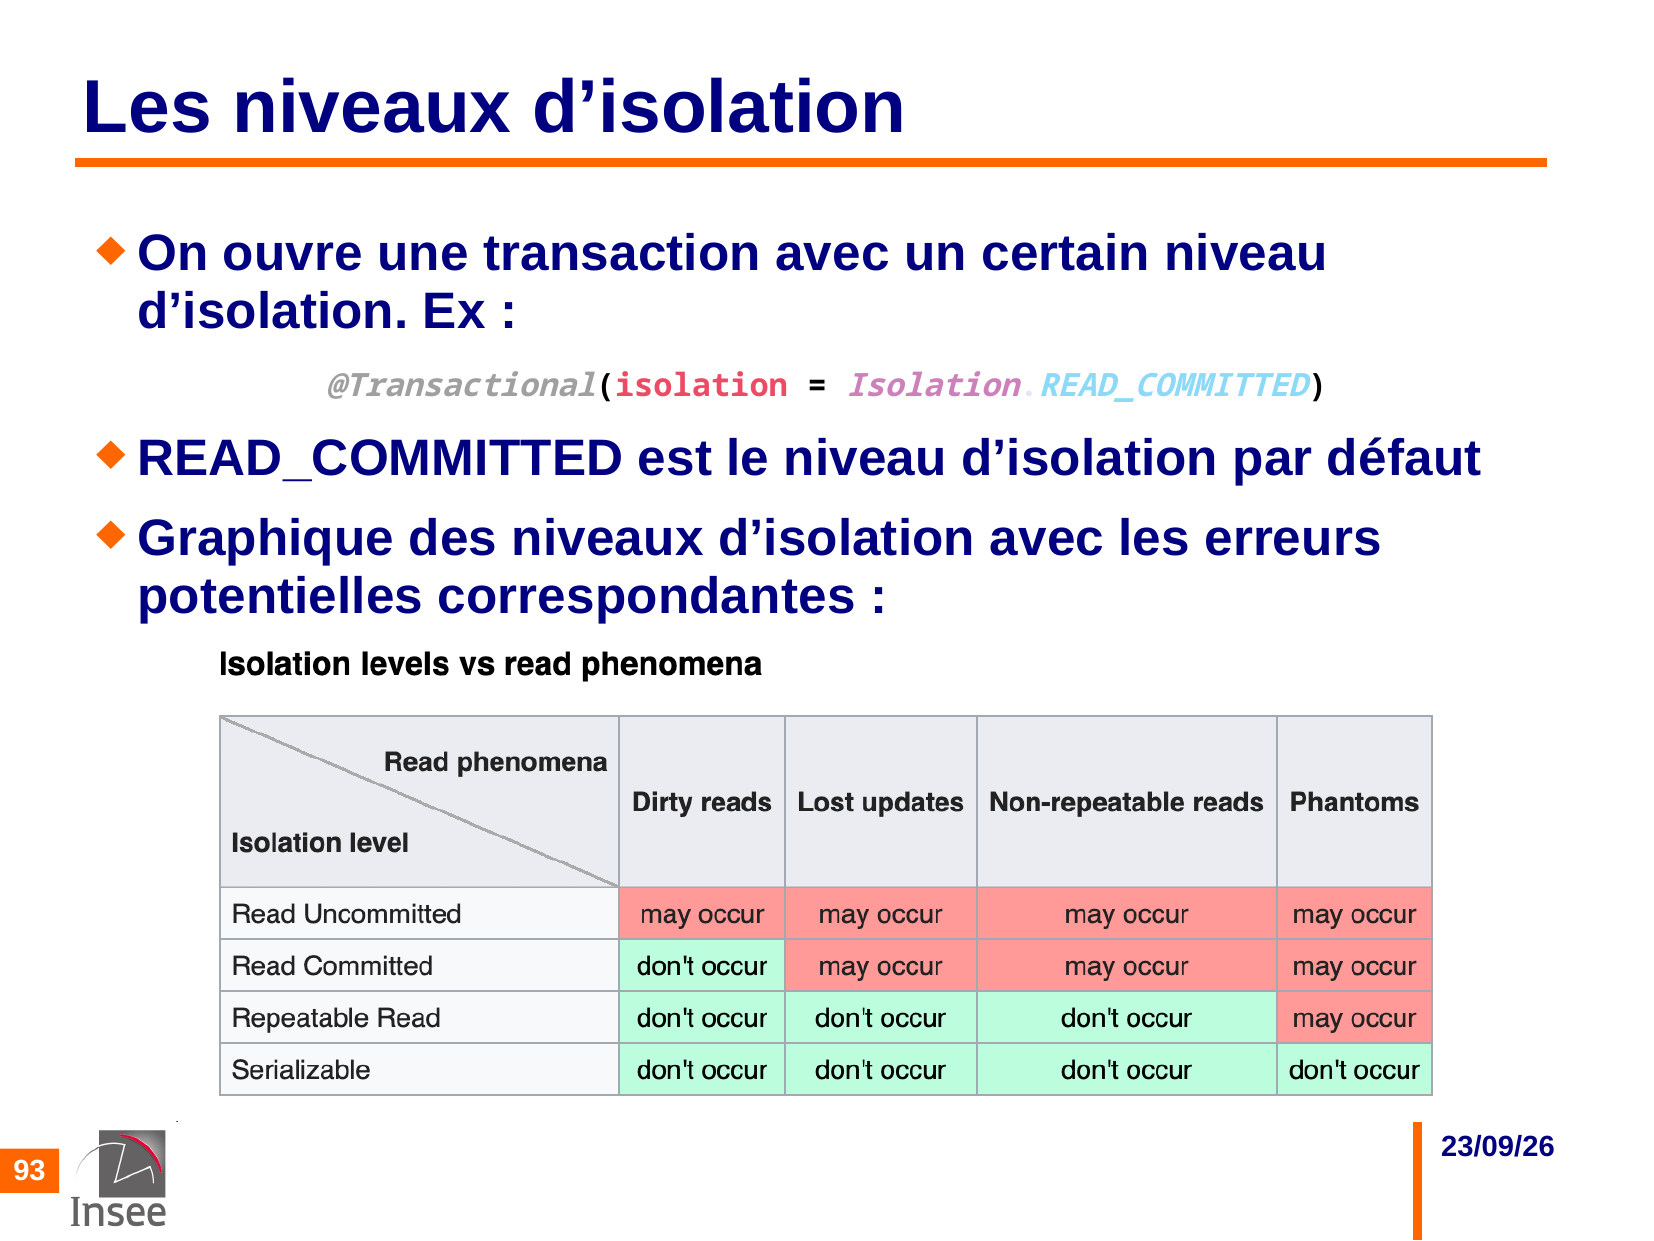

# Les niveaux d’isolation
On ouvre une transaction avec un certain niveau d’isolation. Ex :
@Transactional(isolation = Isolation.READ_COMMITTED)
READ_COMMITTED est le niveau d’isolation par défaut
Graphique des niveaux d’isolation avec les erreurs potentielles correspondantes :
93